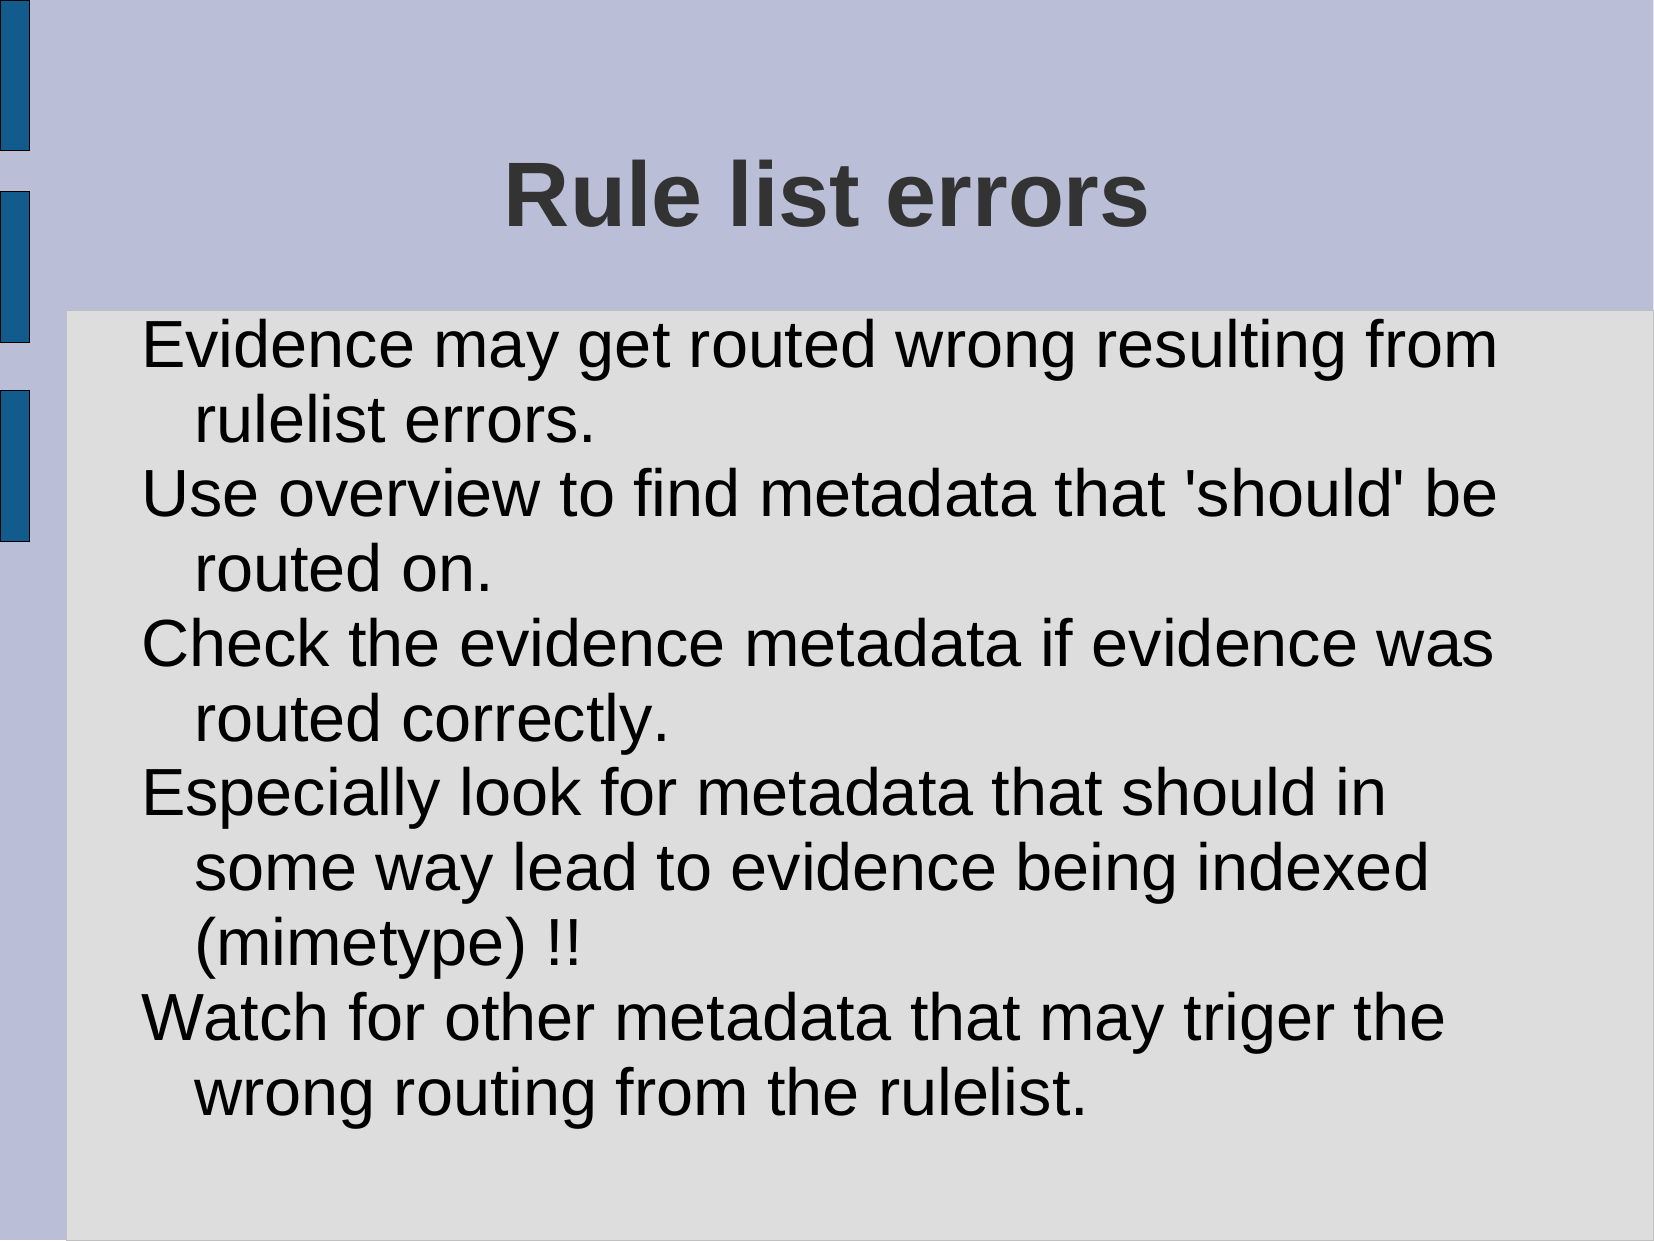

# Rule list errors
Evidence may get routed wrong resulting from rulelist errors.
Use overview to find metadata that 'should' be routed on.
Check the evidence metadata if evidence was routed correctly.
Especially look for metadata that should in some way lead to evidence being indexed (mimetype) !!
Watch for other metadata that may triger the wrong routing from the rulelist.